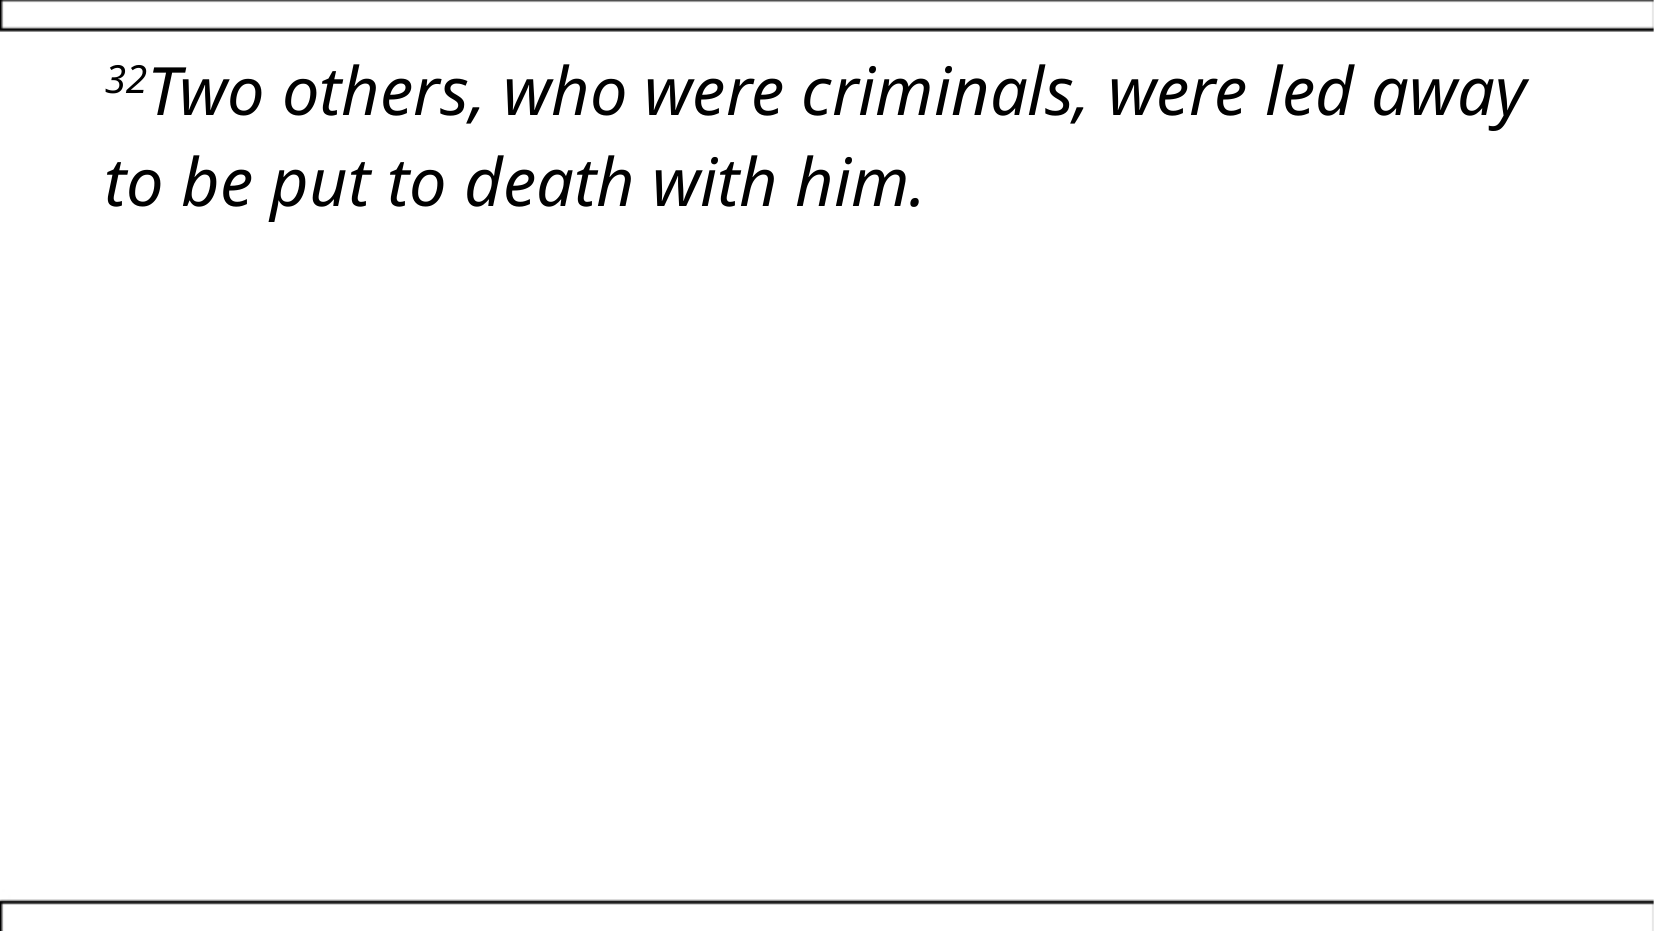

32Two others, who were criminals, were led away to be put to death with him.